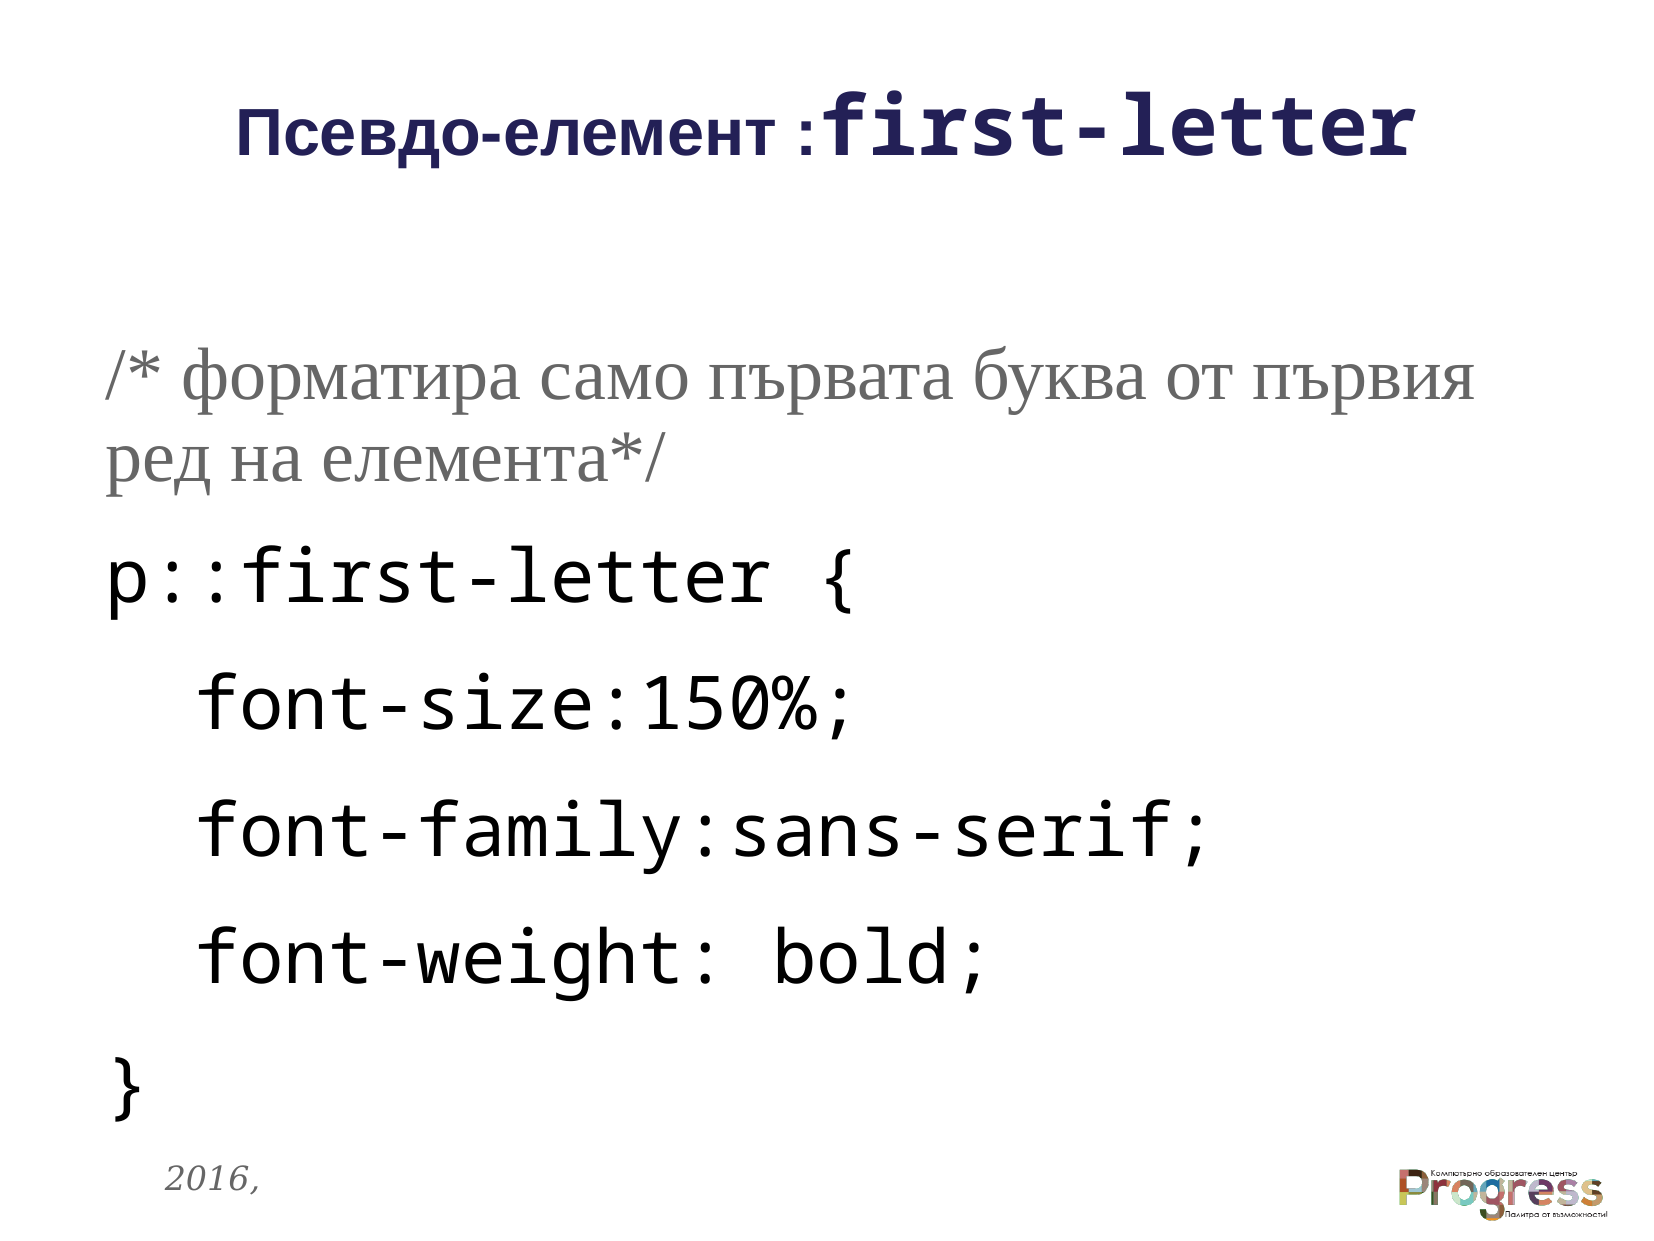

# Псевдо-елемент :first-letter
/* форматира само първата буква от първия ред на елемента*/
p::first-letter {
 font-size:150%;
 font-family:sans-serif;
 font-weight: bold;
}
2016,